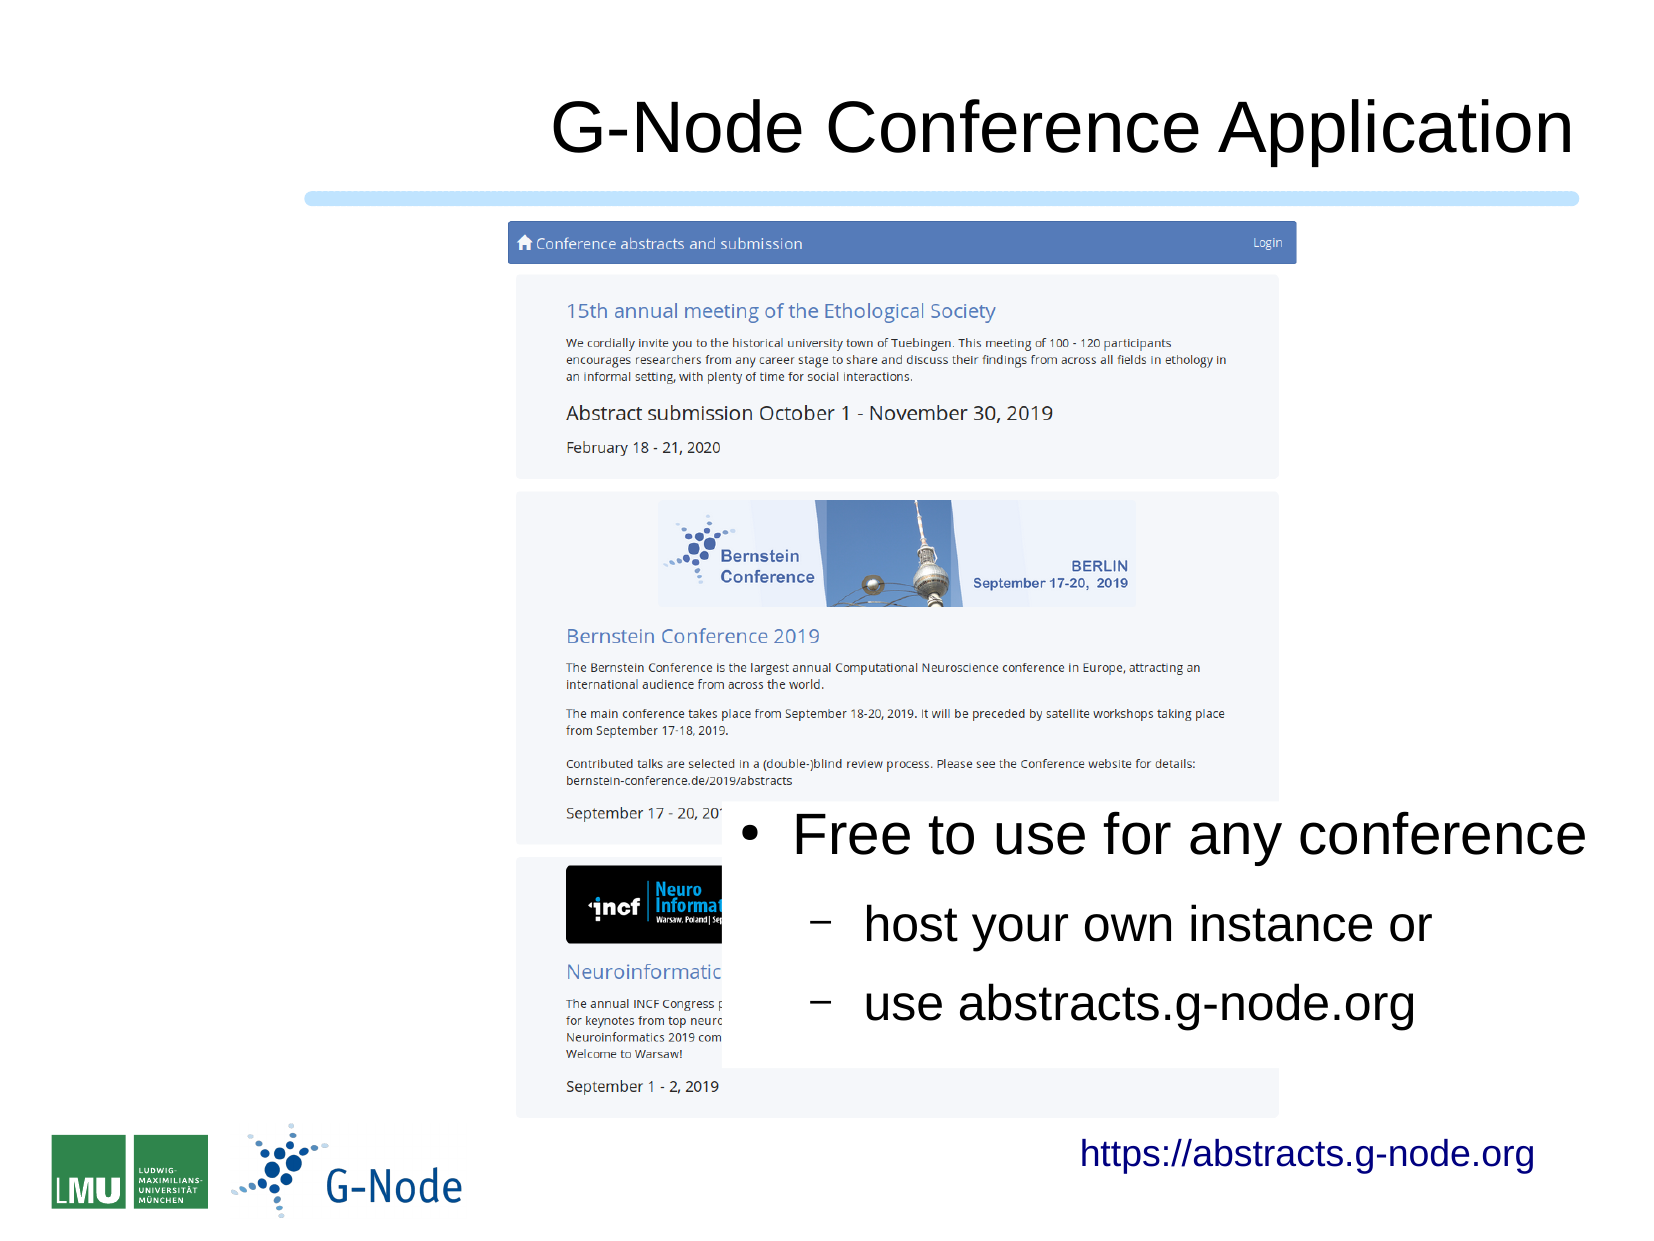

G-Node Conference Application
# Free to use for any conference
host your own instance or
use abstracts.g-node.org
https://abstracts.g-node.org